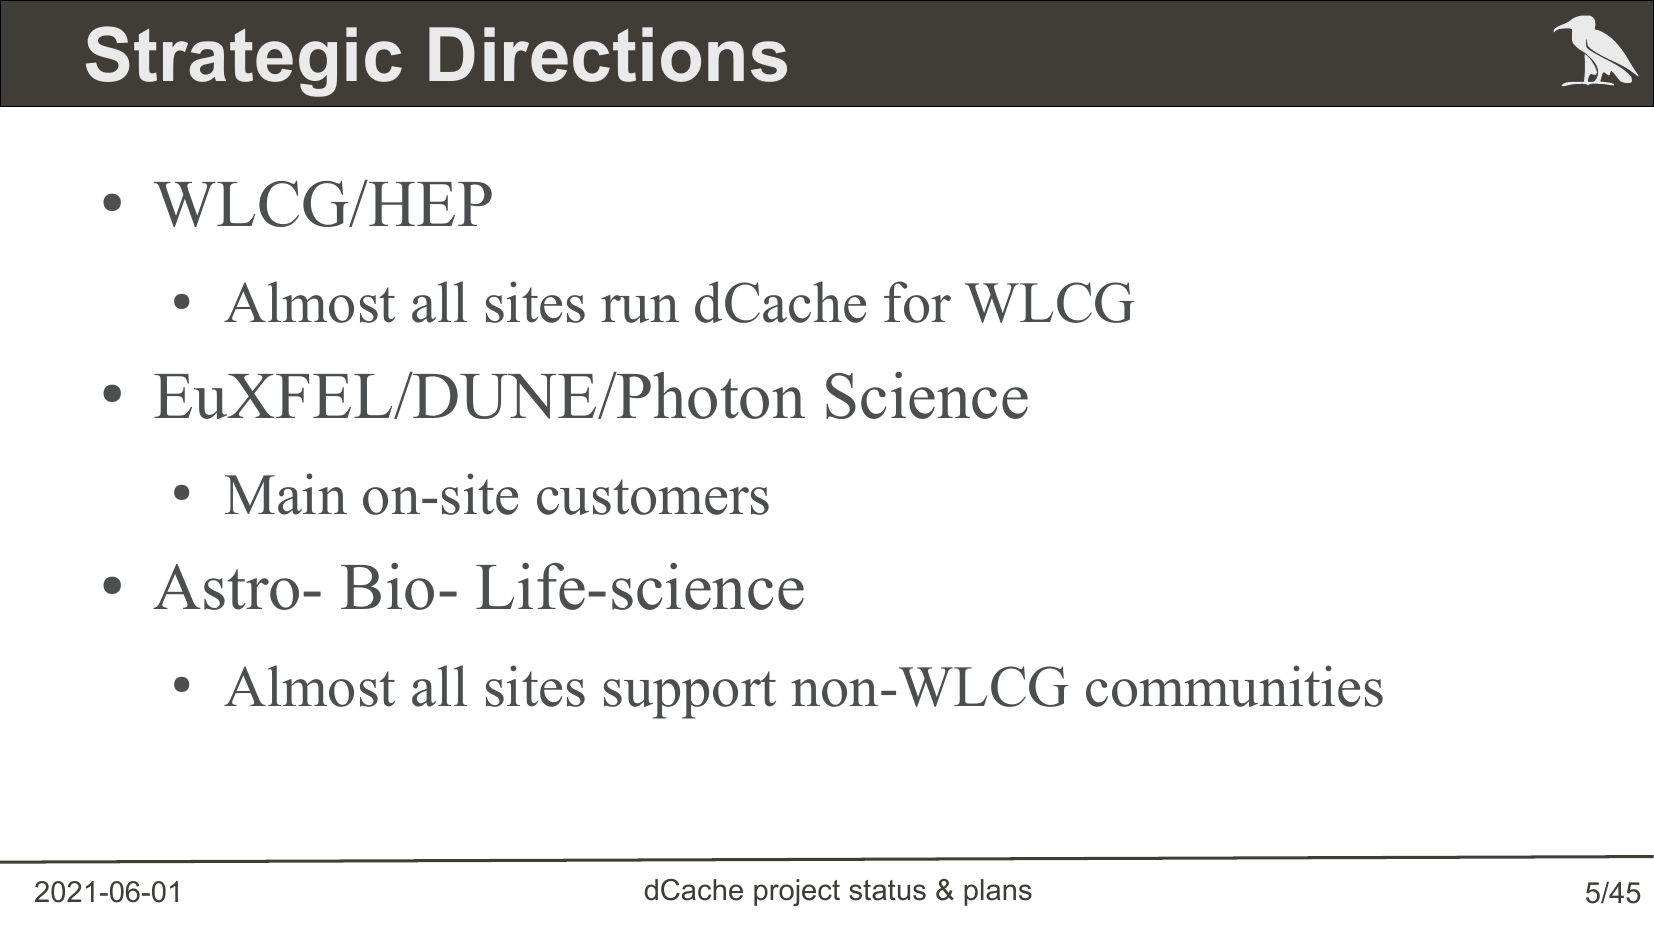

# Strategic Directions
WLCG/HEP
Almost all sites run dCache for WLCG
EuXFEL/DUNE/Photon Science
Main on-site customers
Astro- Bio- Life-science
Almost all sites support non-WLCG communities
dCache project status & plans
2021-06-01
5